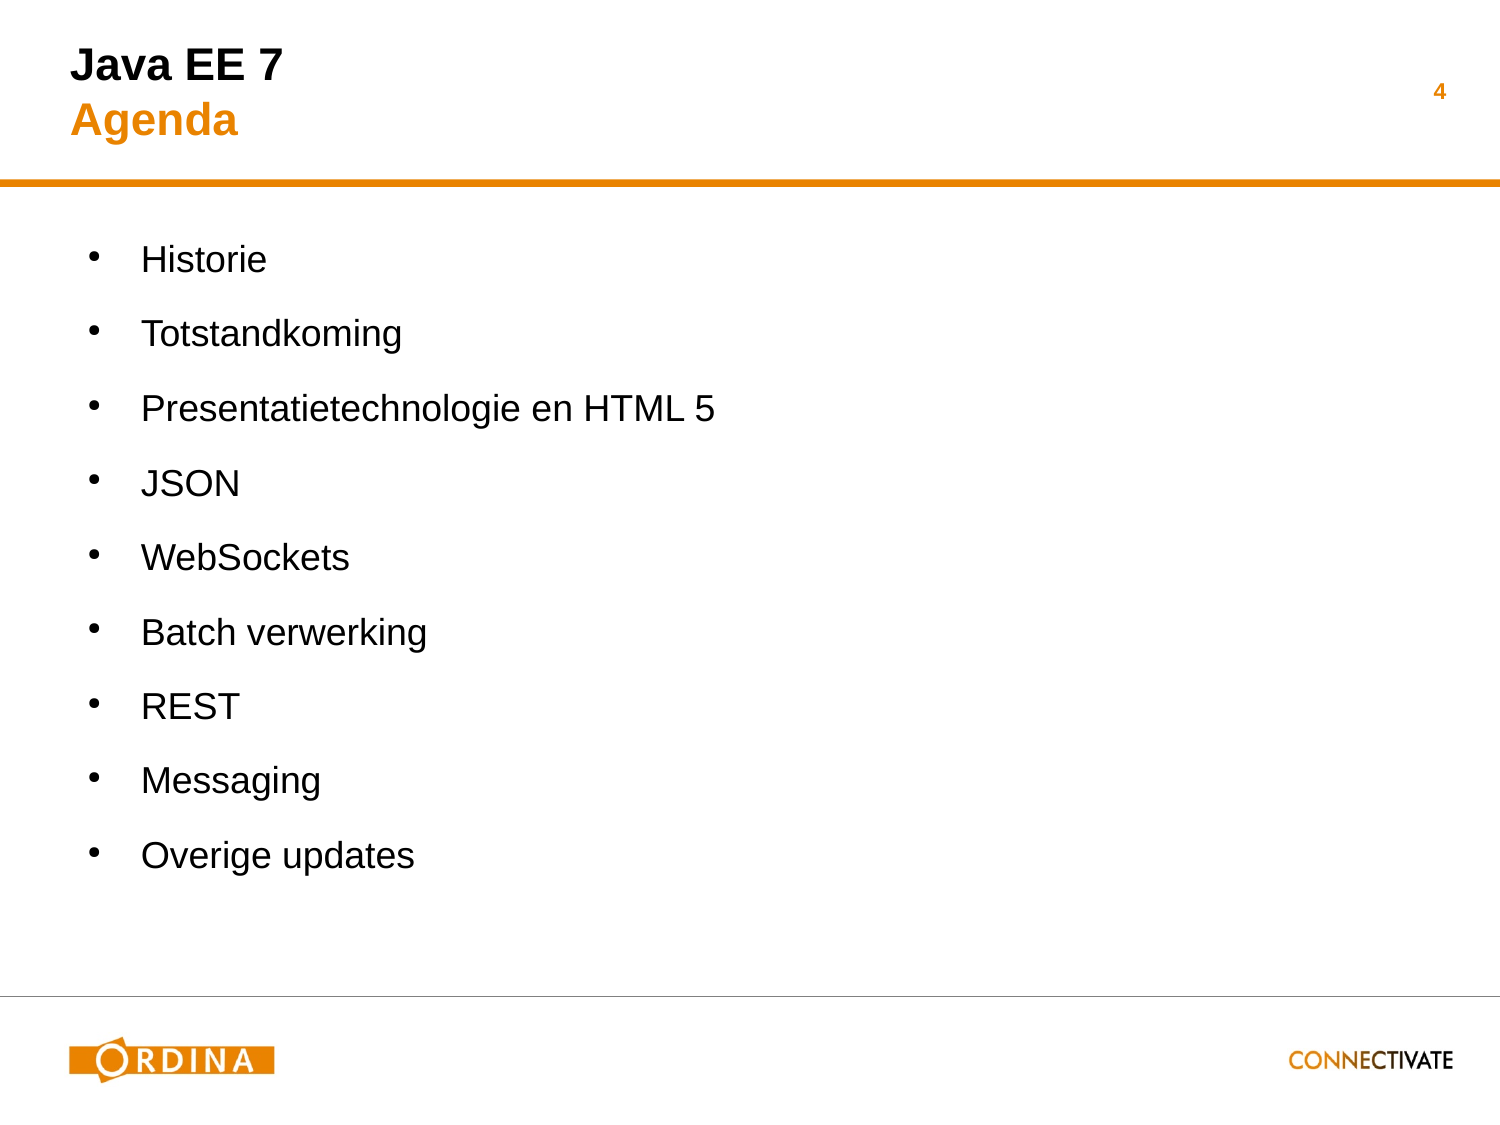

# Java EE 7 Agenda
Historie
Totstandkoming
Presentatietechnologie en HTML 5
JSON
WebSockets
Batch verwerking
REST
Messaging
Overige updates